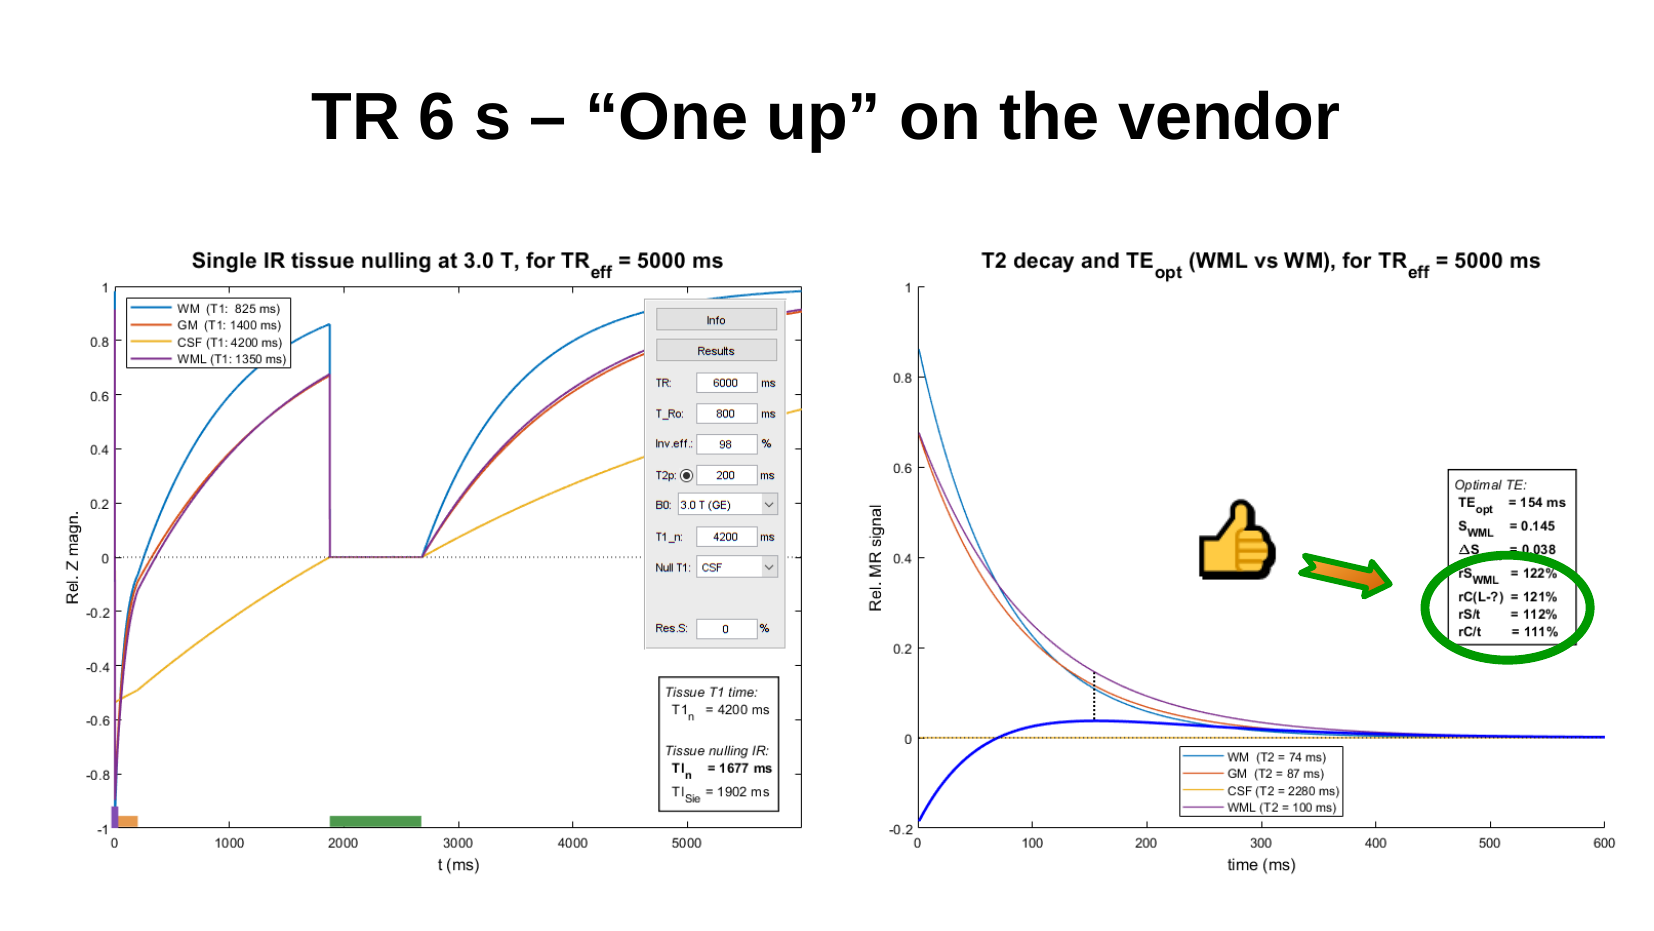

# TR 6 s – “One up” on the vendor